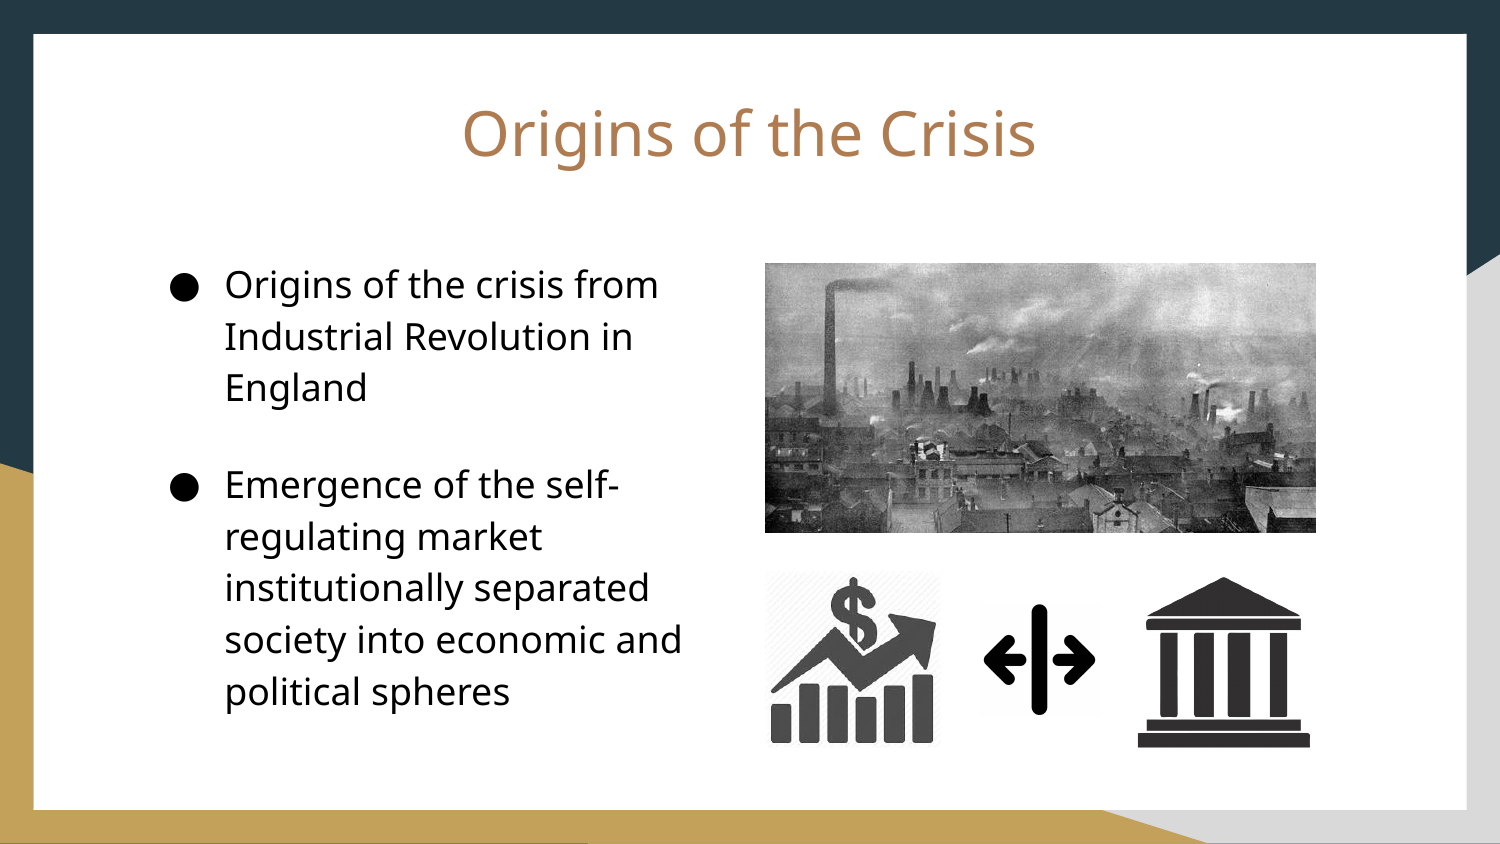

# Origins of the Crisis
Origins of the crisis from Industrial Revolution in England
Emergence of the self-regulating market institutionally separated society into economic and political spheres